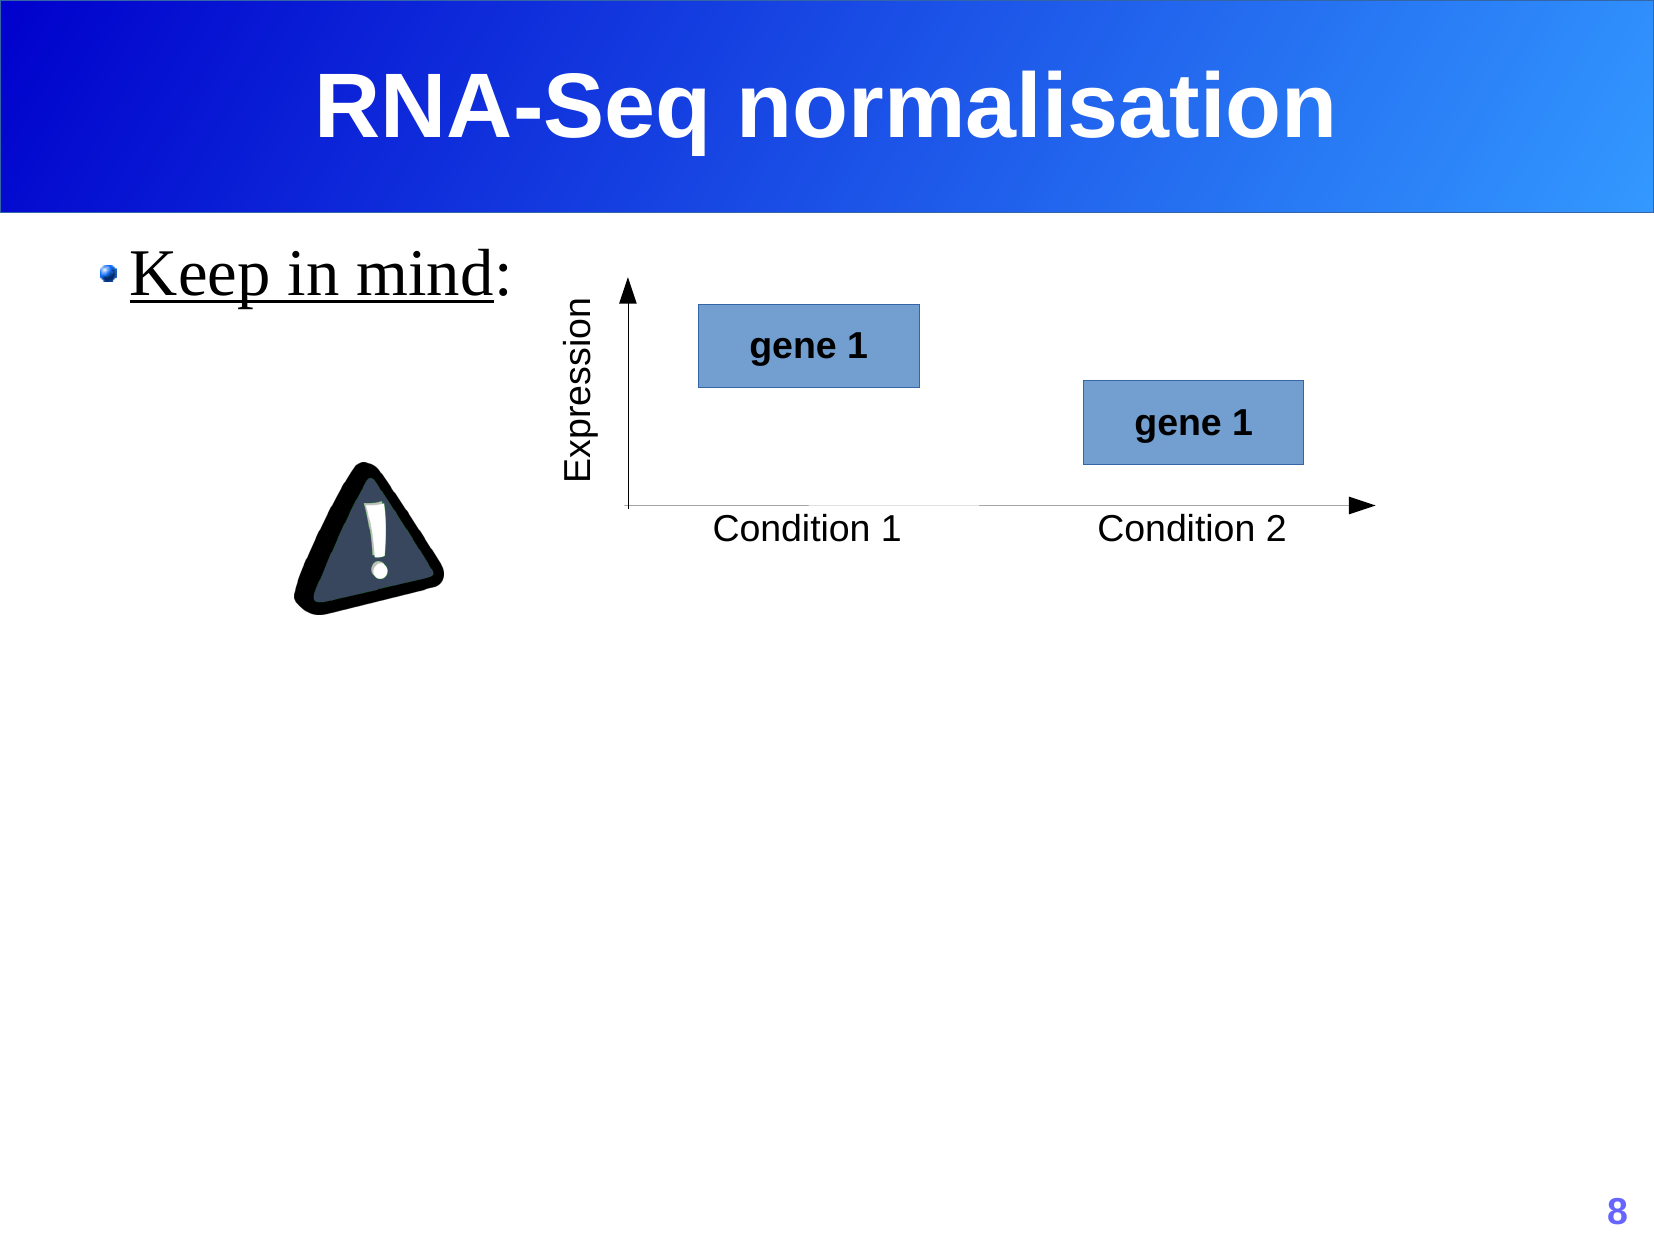

# RNA-Seq normalisation
Keep in mind:
gene 1
Expression
gene 1
Condition 1
Condition 2
8